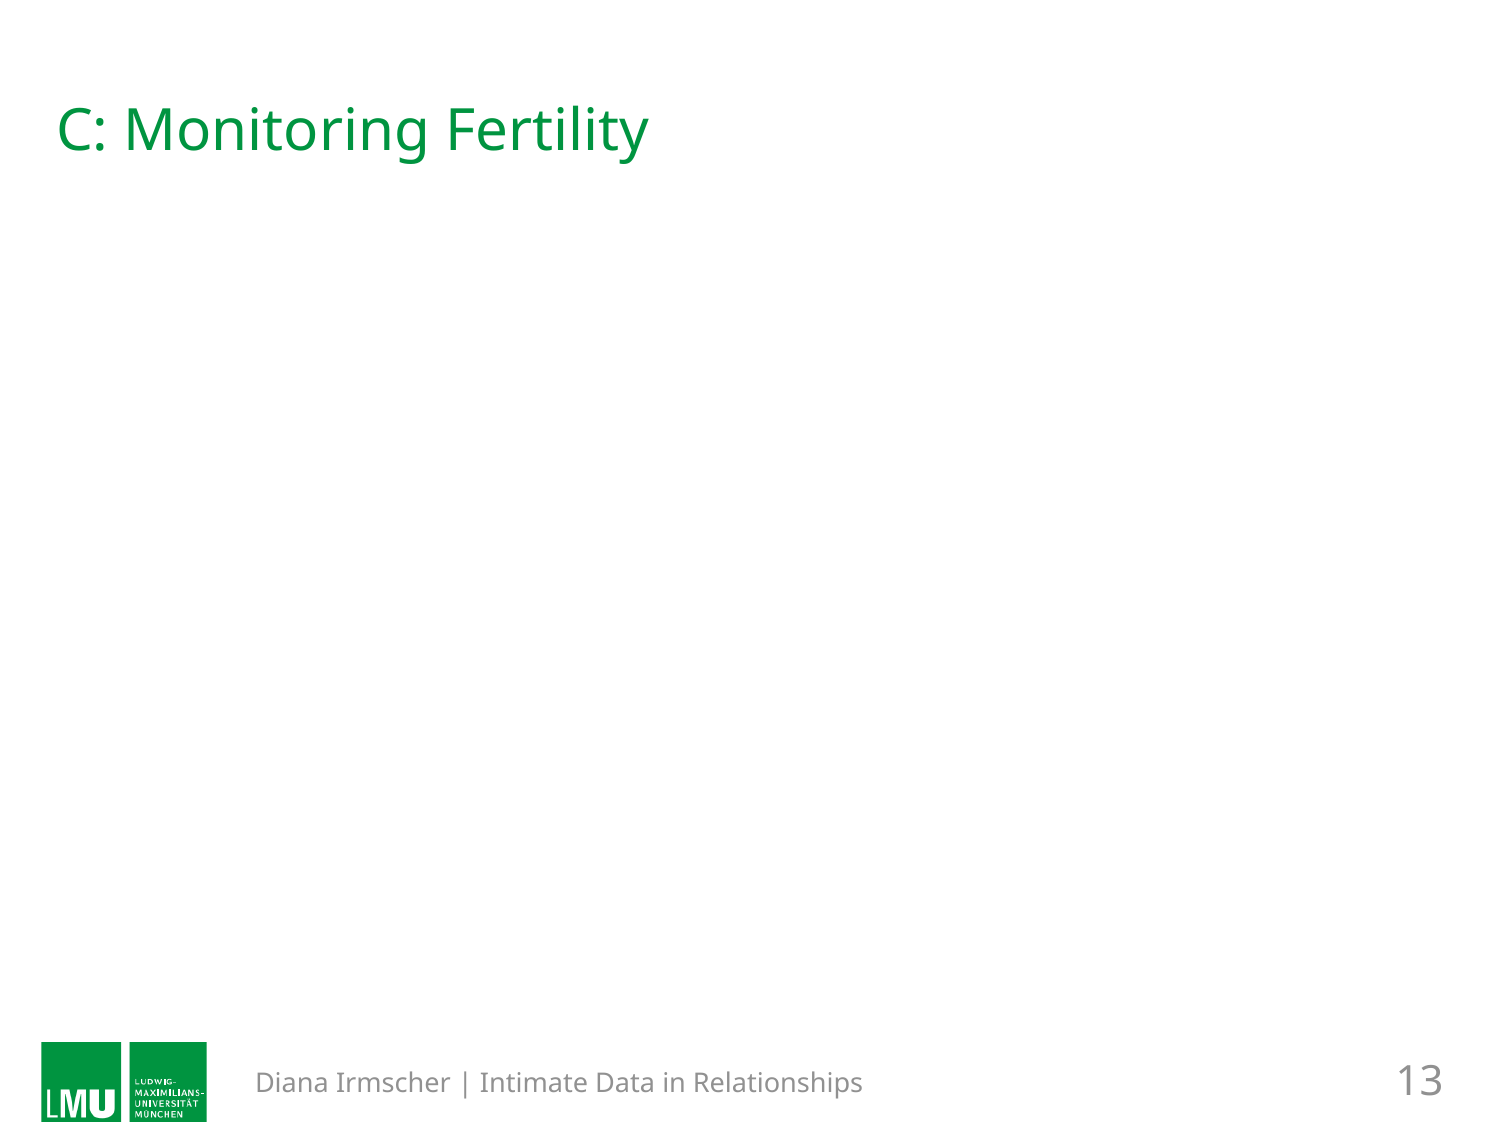

C: Monitoring Fertility
#
Diana Irmscher | Intimate Data in Relationships